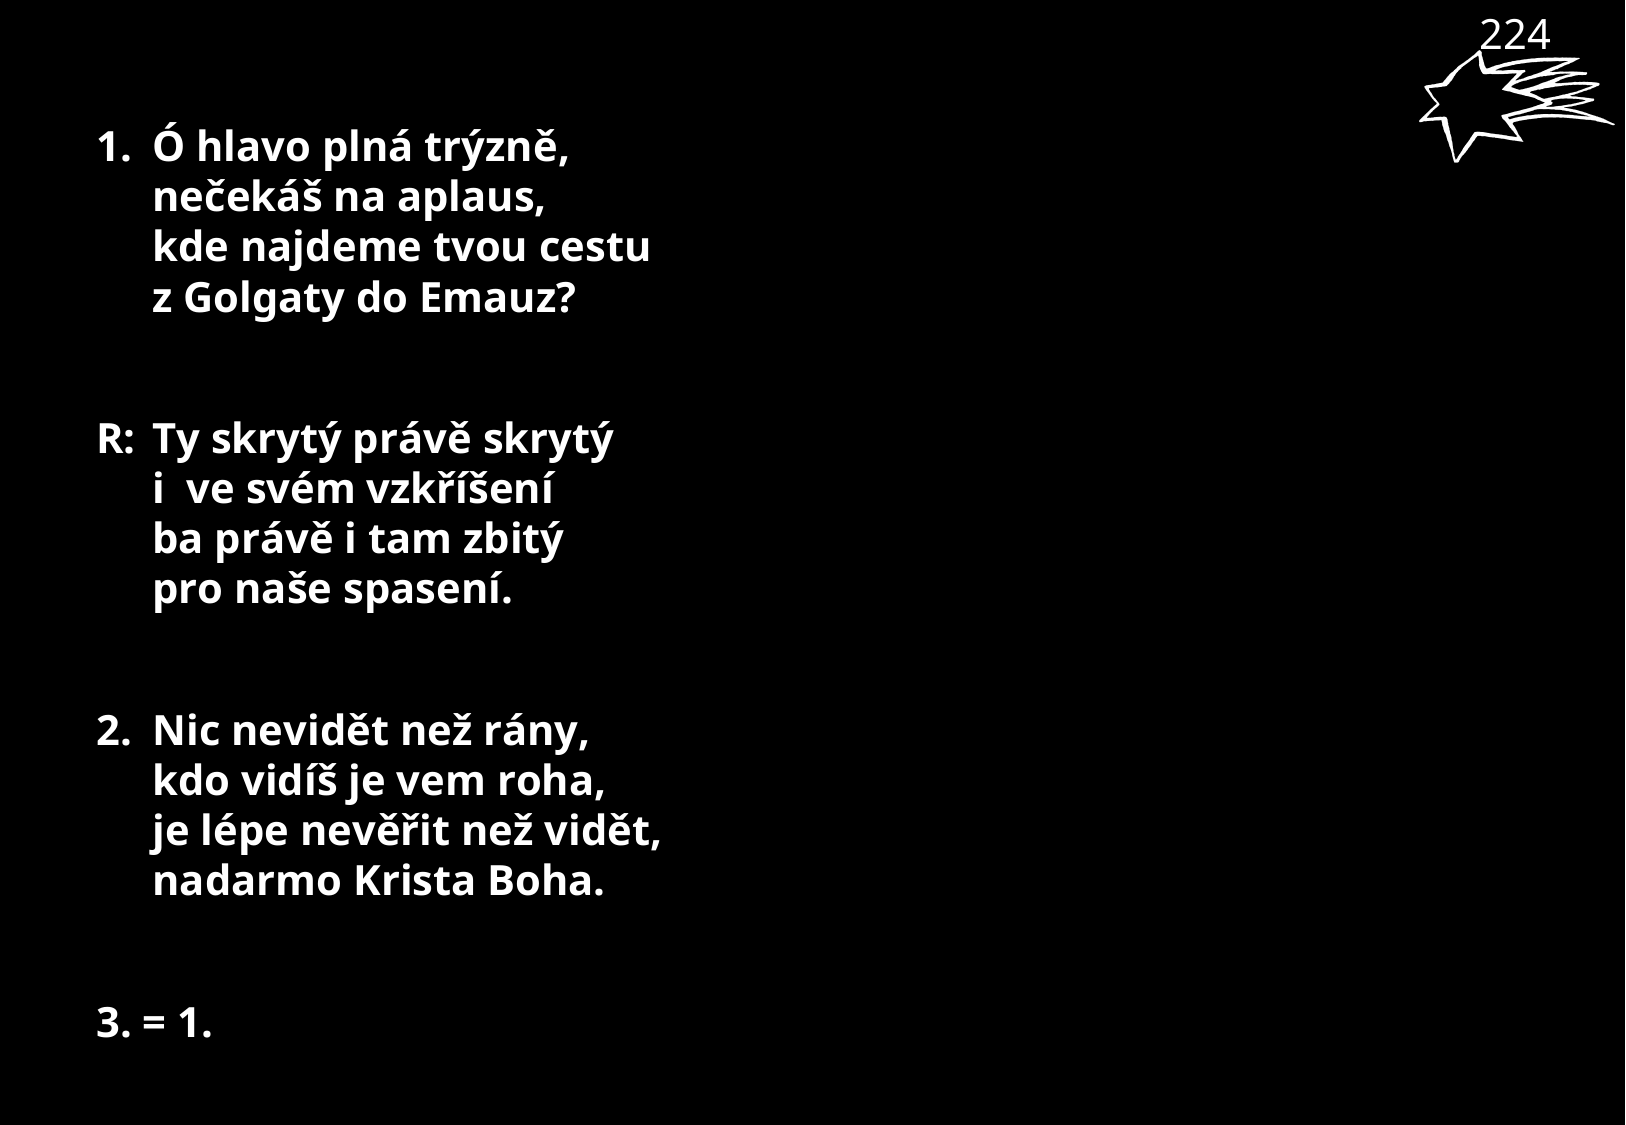

224
# 1. 	Ó hlavo plná trýzně, nečekáš na aplaus, kde najdeme tvou cestu z Golgaty do Emauz?
R: 	Ty skrytý právě skrytý
i ve svém vzkříšení
ba právě i tam zbitý
pro naše spasení.
2. 	Nic nevidět než rány,
kdo vidíš je vem roha,
je lépe nevěřit než vidět,
nadarmo Krista Boha.
3. = 1.